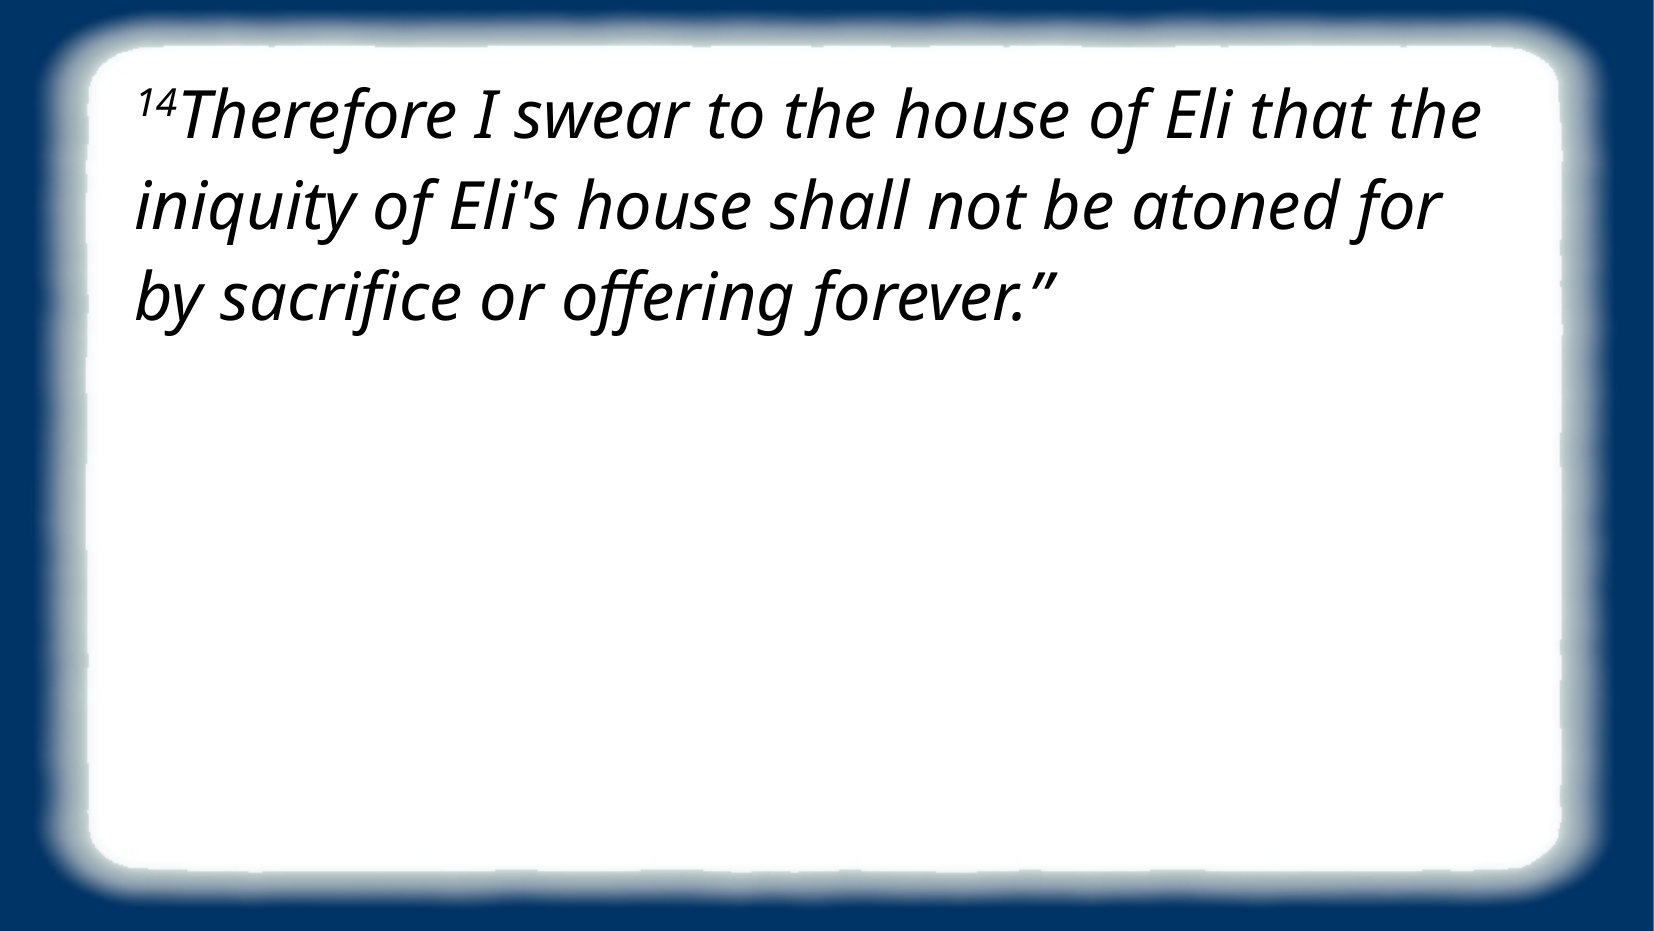

14Therefore I swear to the house of Eli that the iniquity of Eli's house shall not be atoned for by sacrifice or offering forever.”